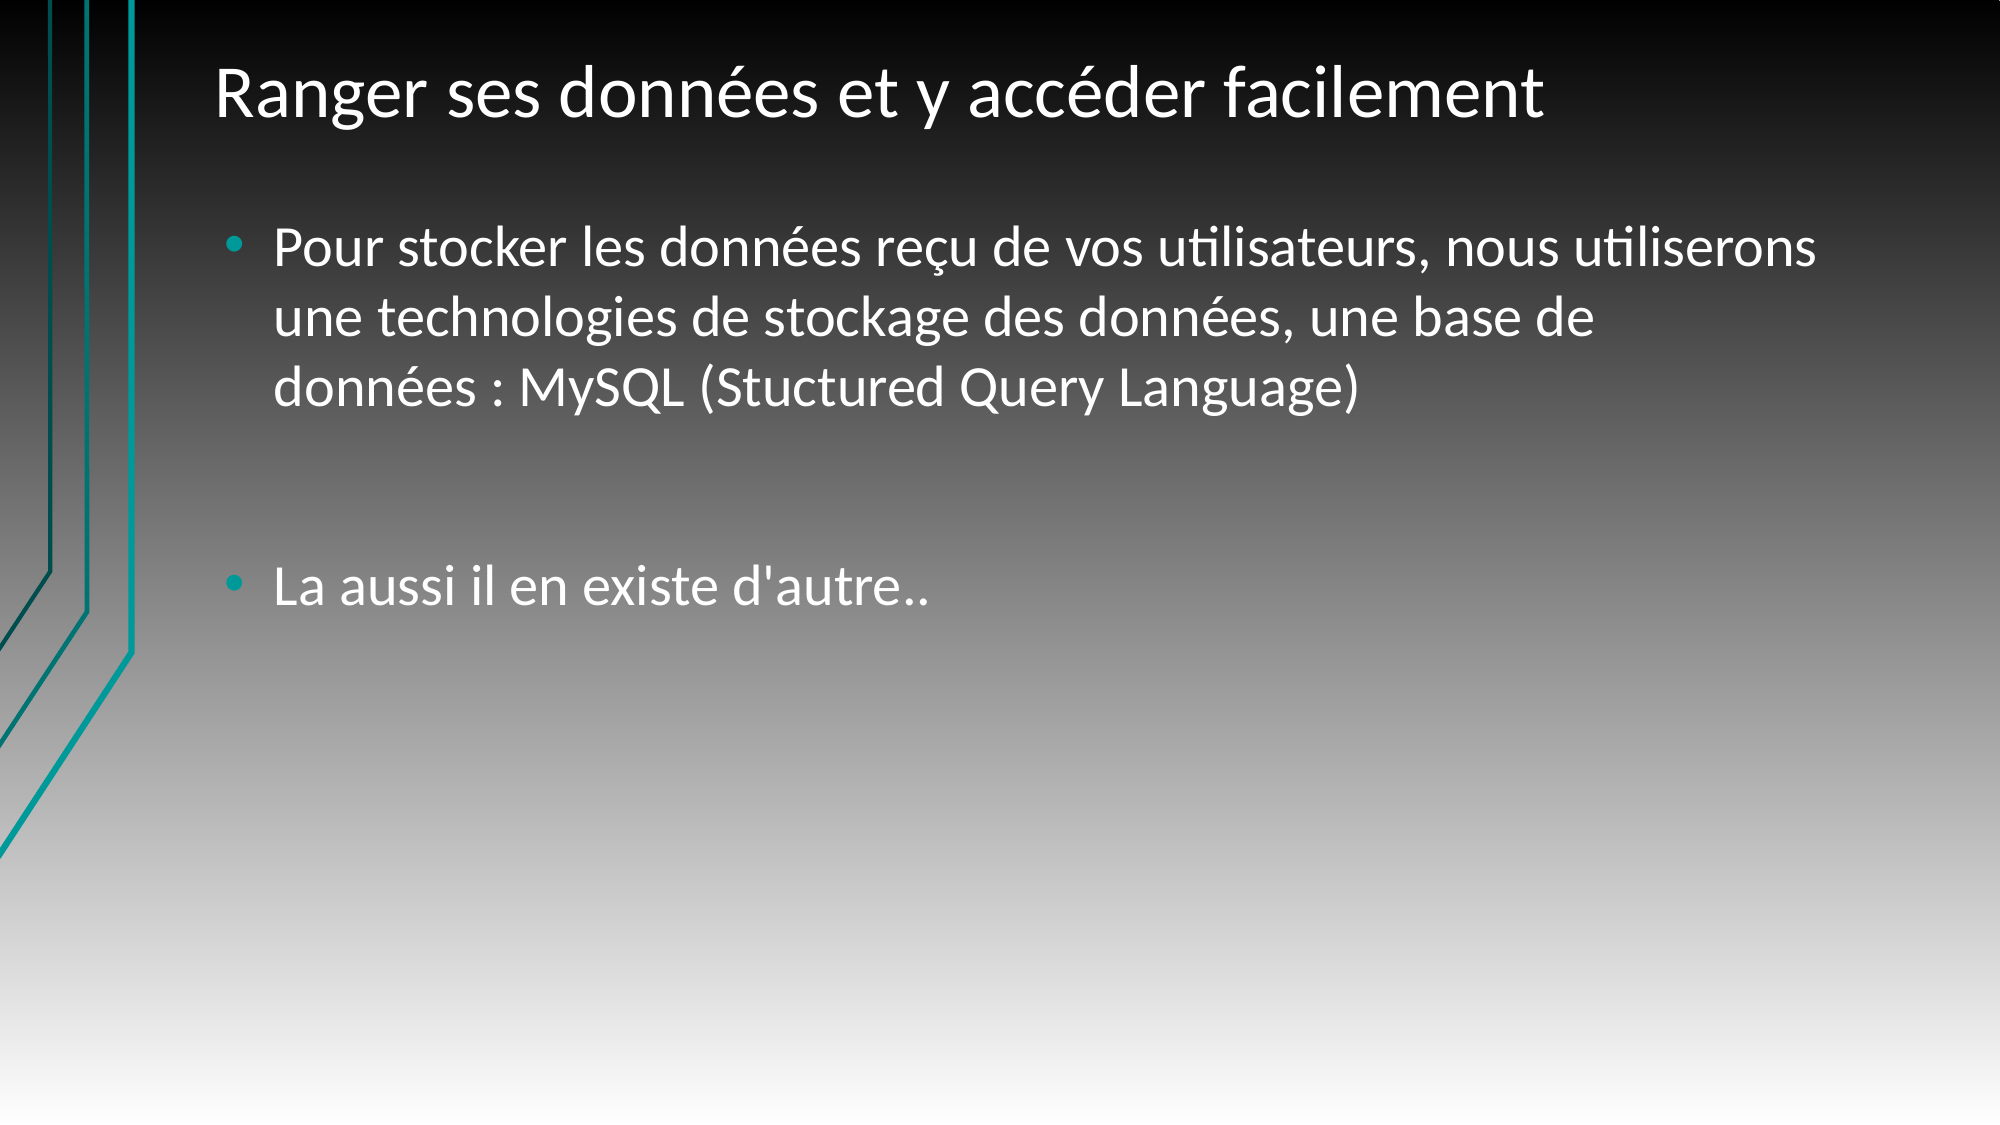

# Ranger ses données et y accéder facilement
Pour stocker les données reçu de vos utilisateurs, nous utiliserons une technologies de stockage des données, une base de données : MySQL (Stuctured Query Language)
La aussi il en existe d'autre..